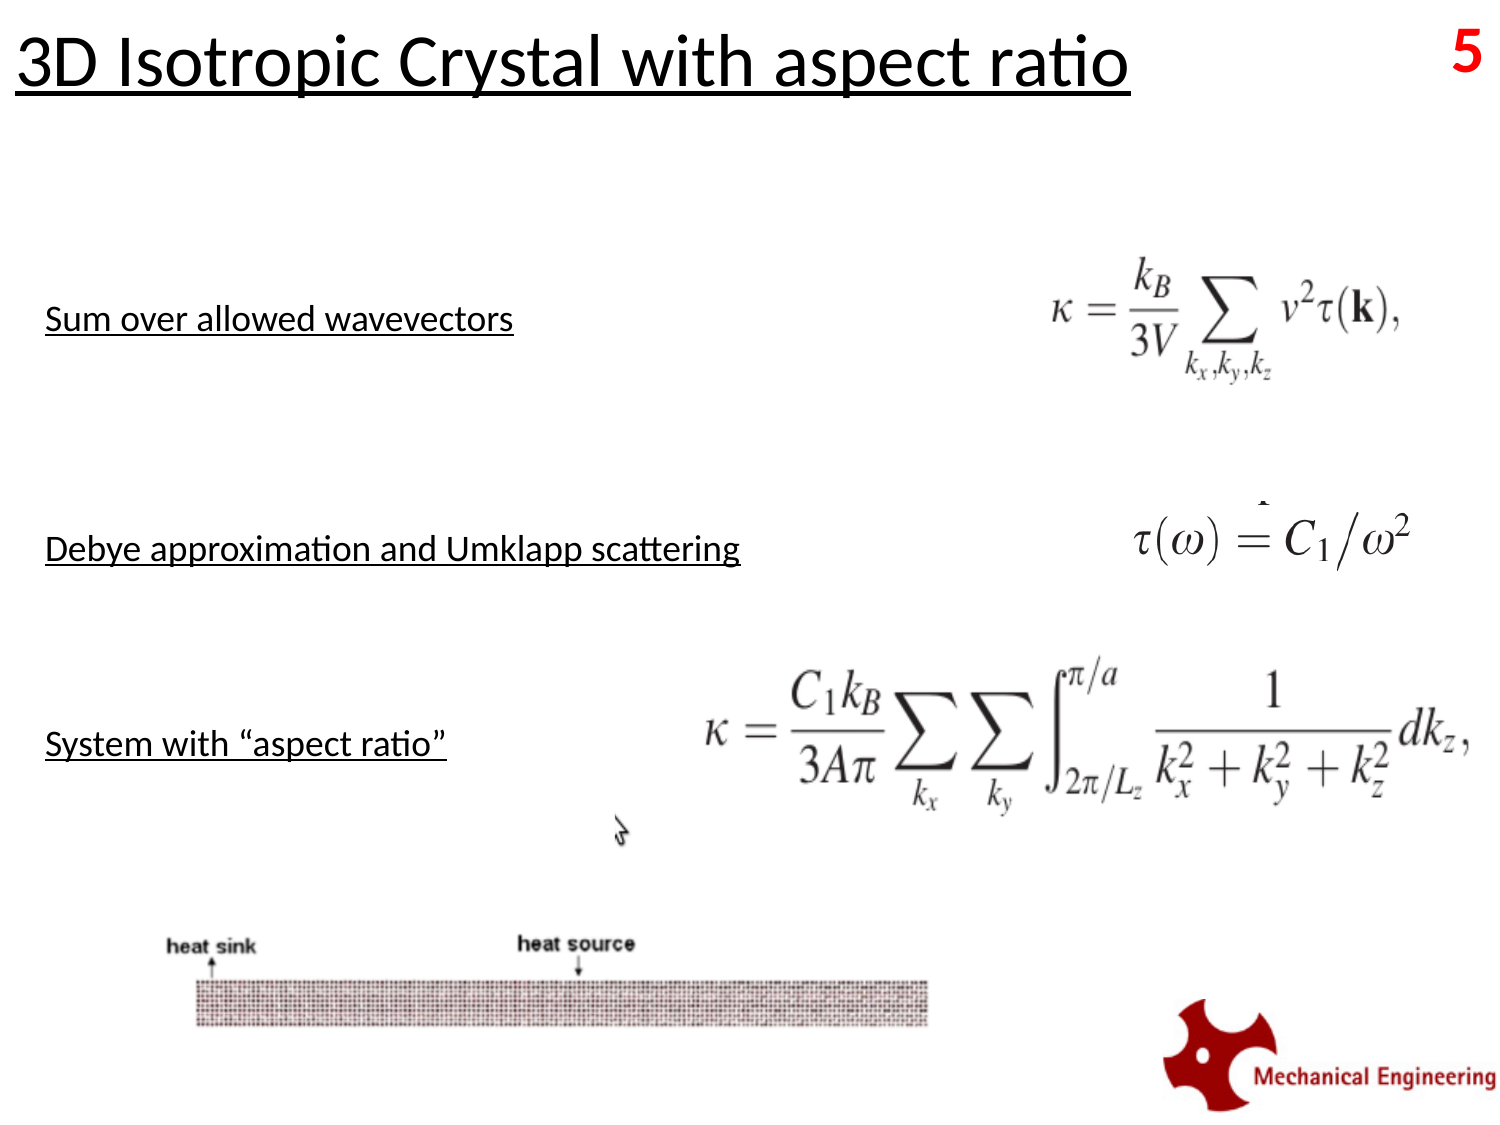

# 3D Isotropic Crystal with aspect ratio
5
Sum over allowed wavevectors
Debye approximation and Umklapp scattering
System with “aspect ratio”